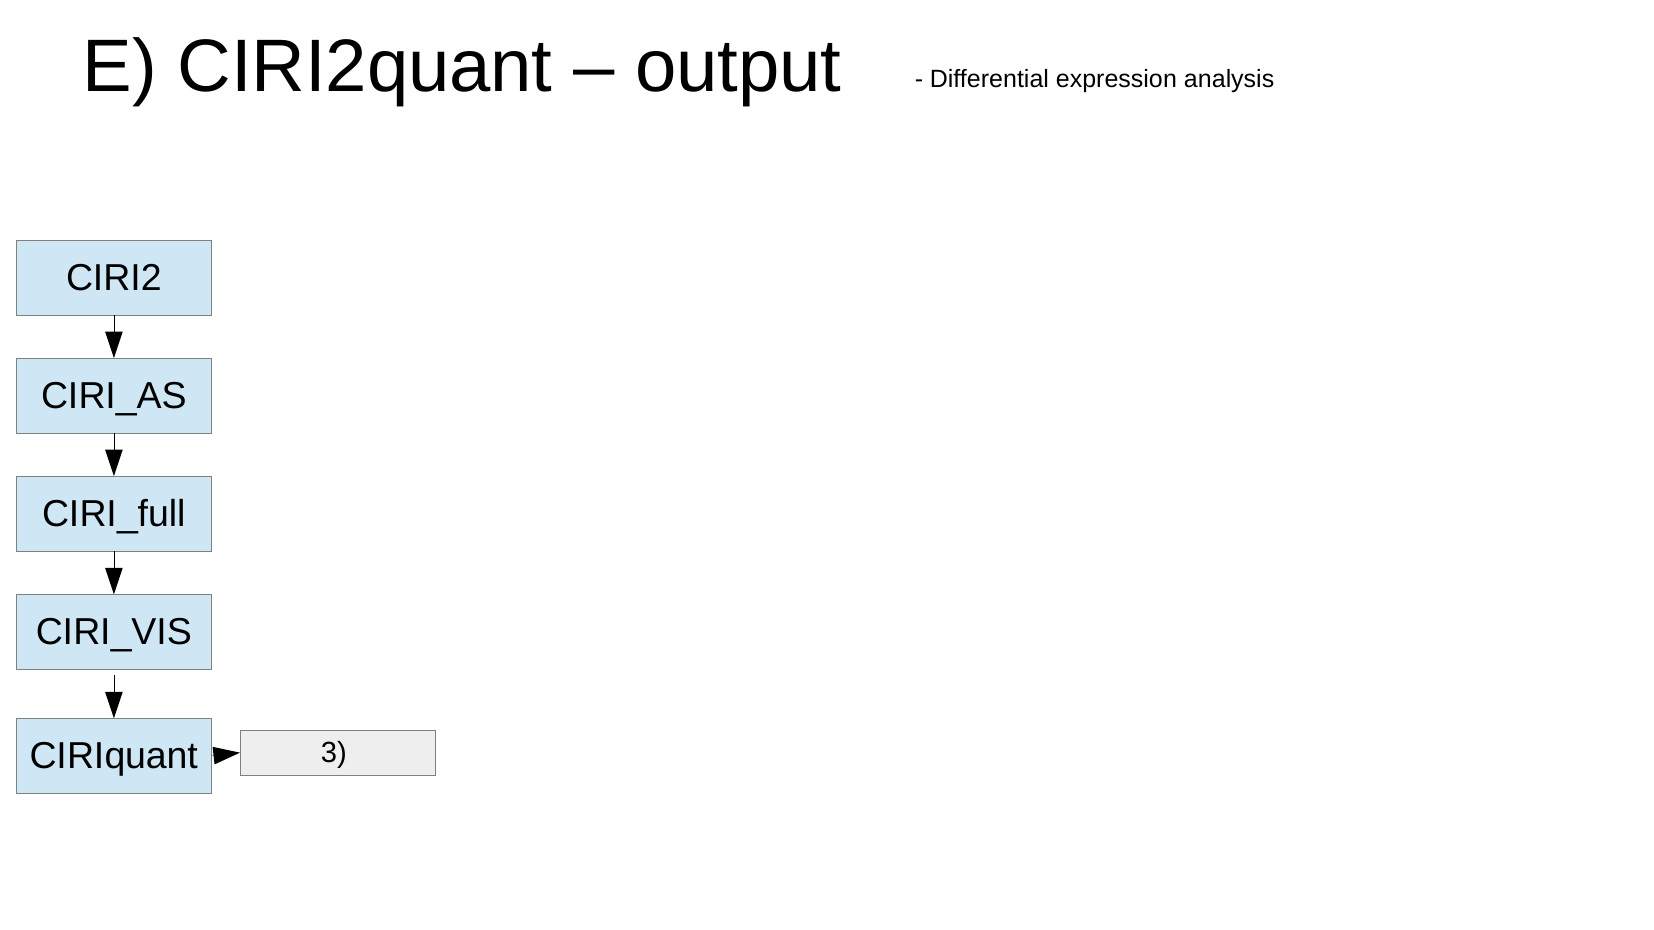

# E) CIRI2quant – output
- Differential expression analysis
CIRI2
CIRI_AS
CIRI_full
CIRI_VIS
CIRIquant
3)